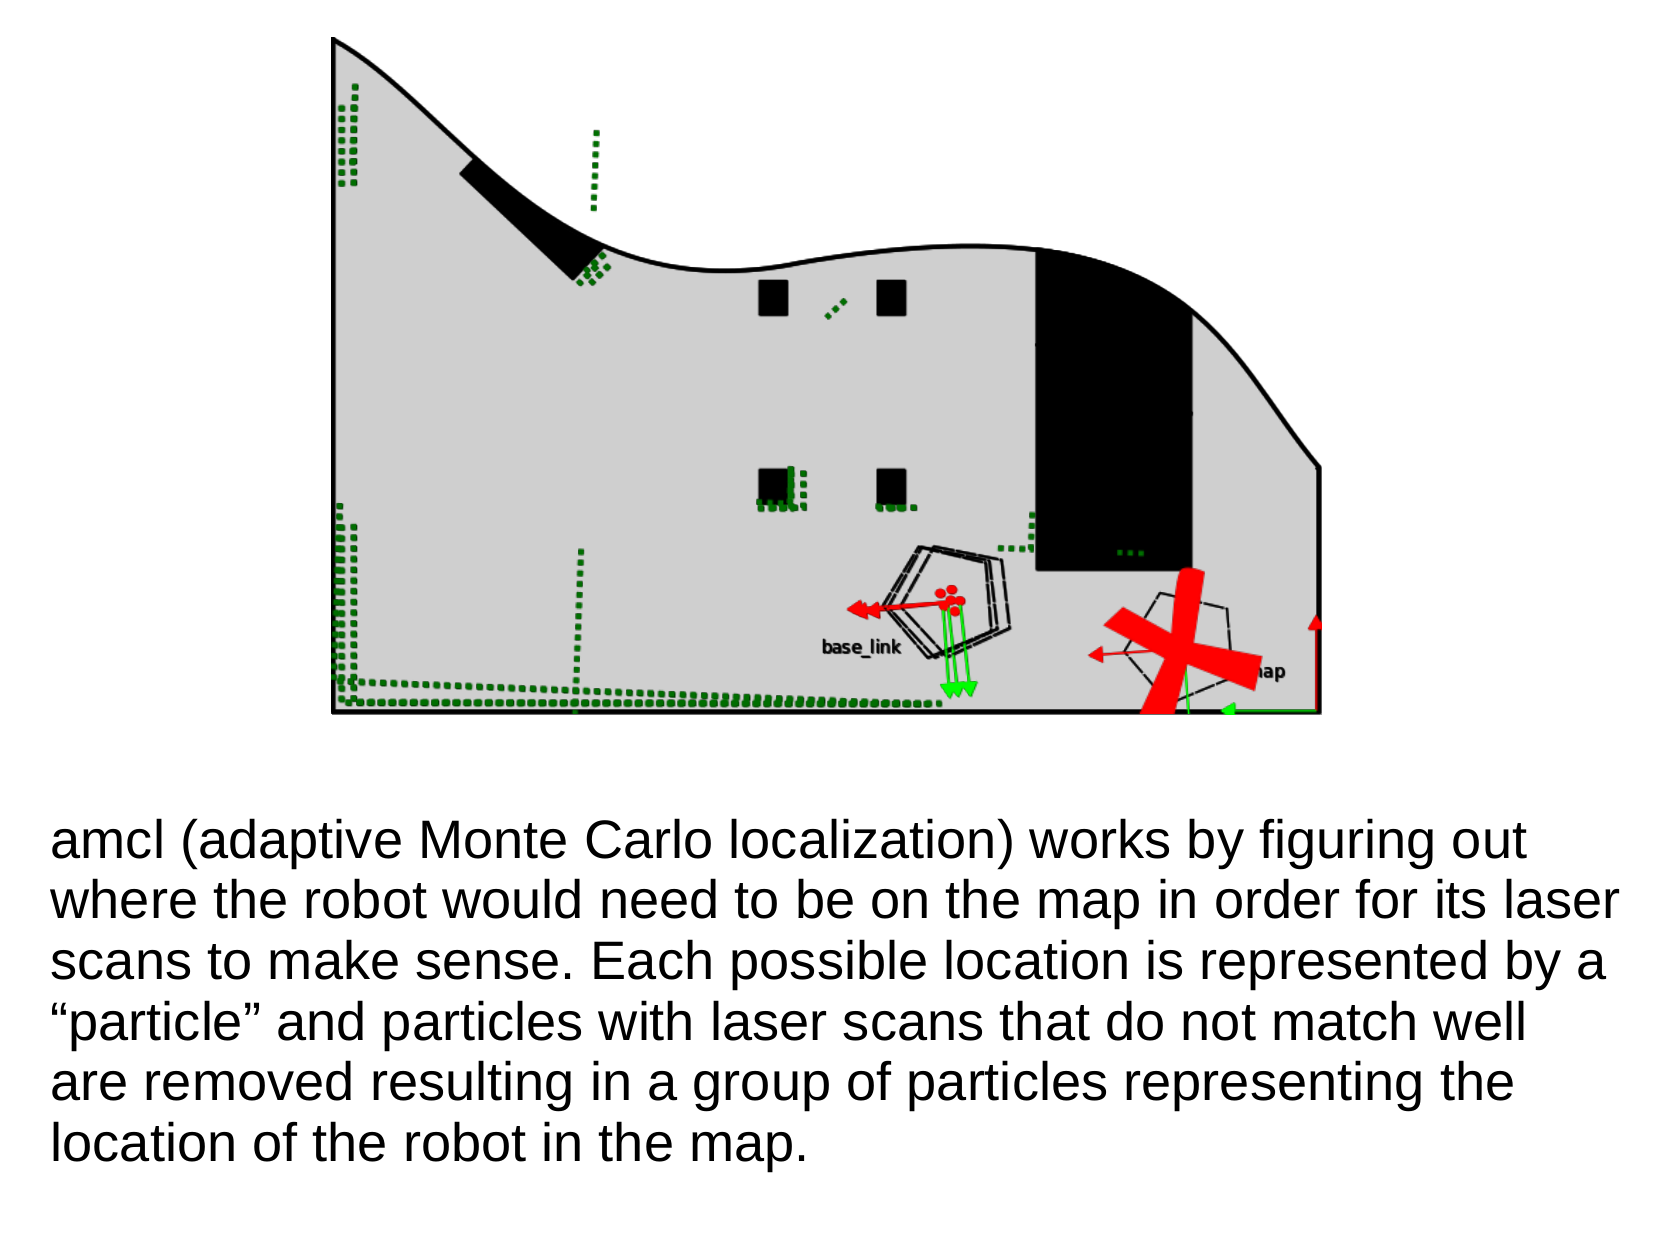

amcl (adaptive Monte Carlo localization) works by figuring out
where the robot would need to be on the map in order for its laser
scans to make sense. Each possible location is represented by a
“particle” and particles with laser scans that do not match well
are removed resulting in a group of particles representing the
location of the robot in the map.